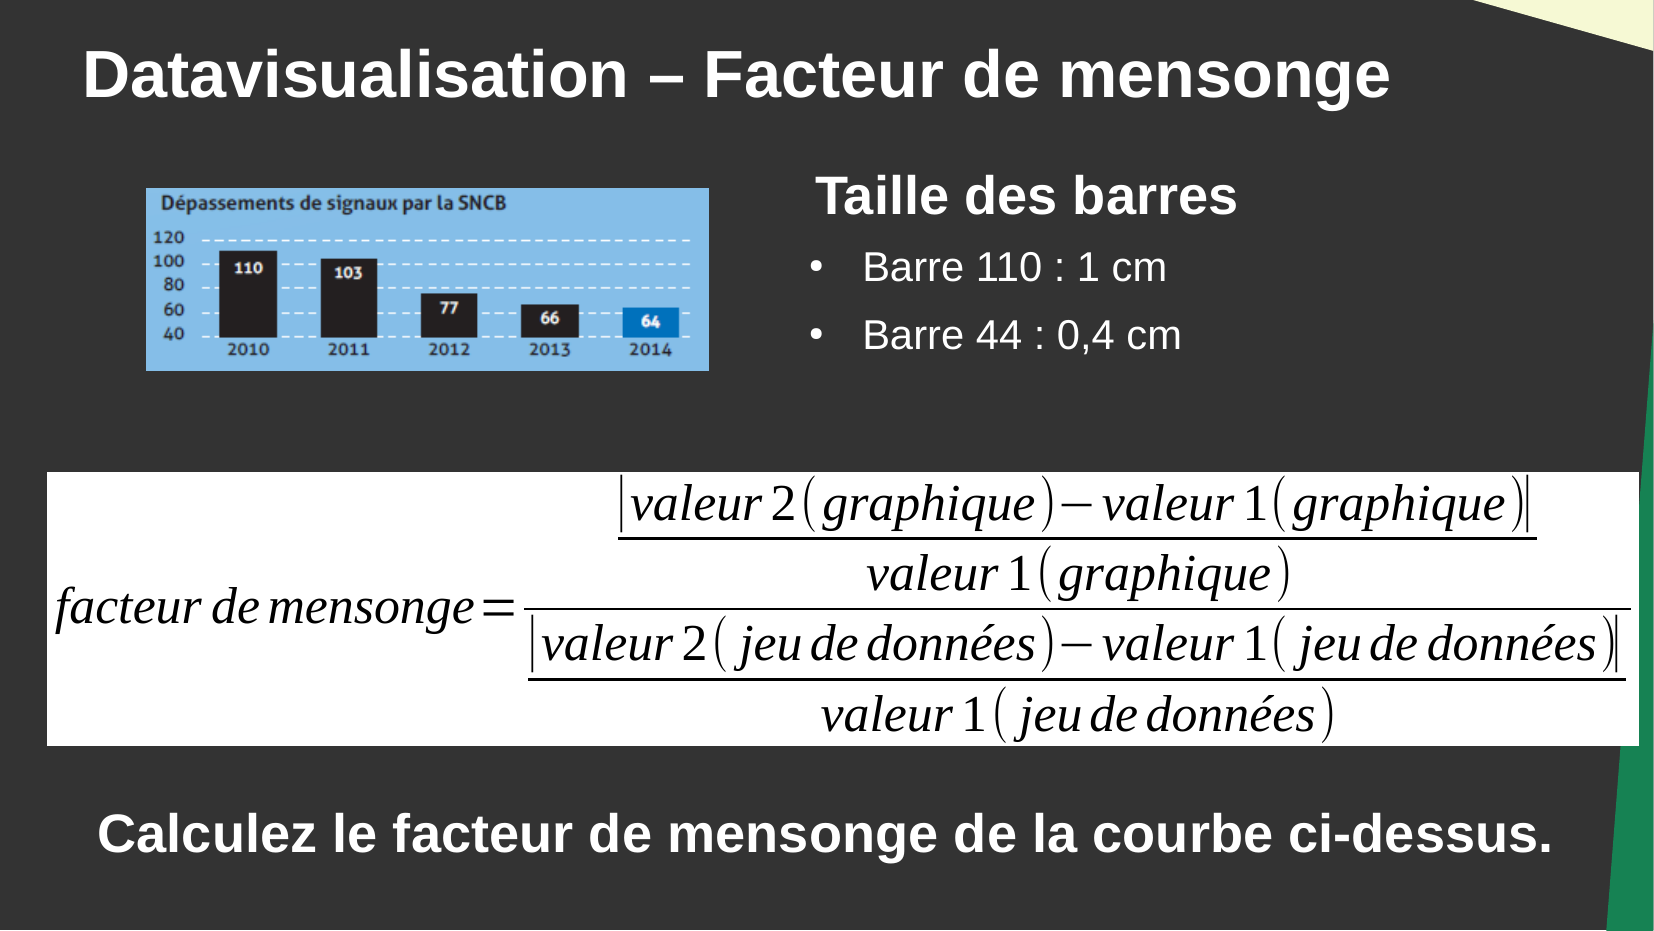

# Datavisualisation – Facteur de mensonge
Taille des barres
Barre 110 : 1 cm
Barre 44 : 0,4 cm
Calculez le facteur de mensonge de la courbe ci-dessus.